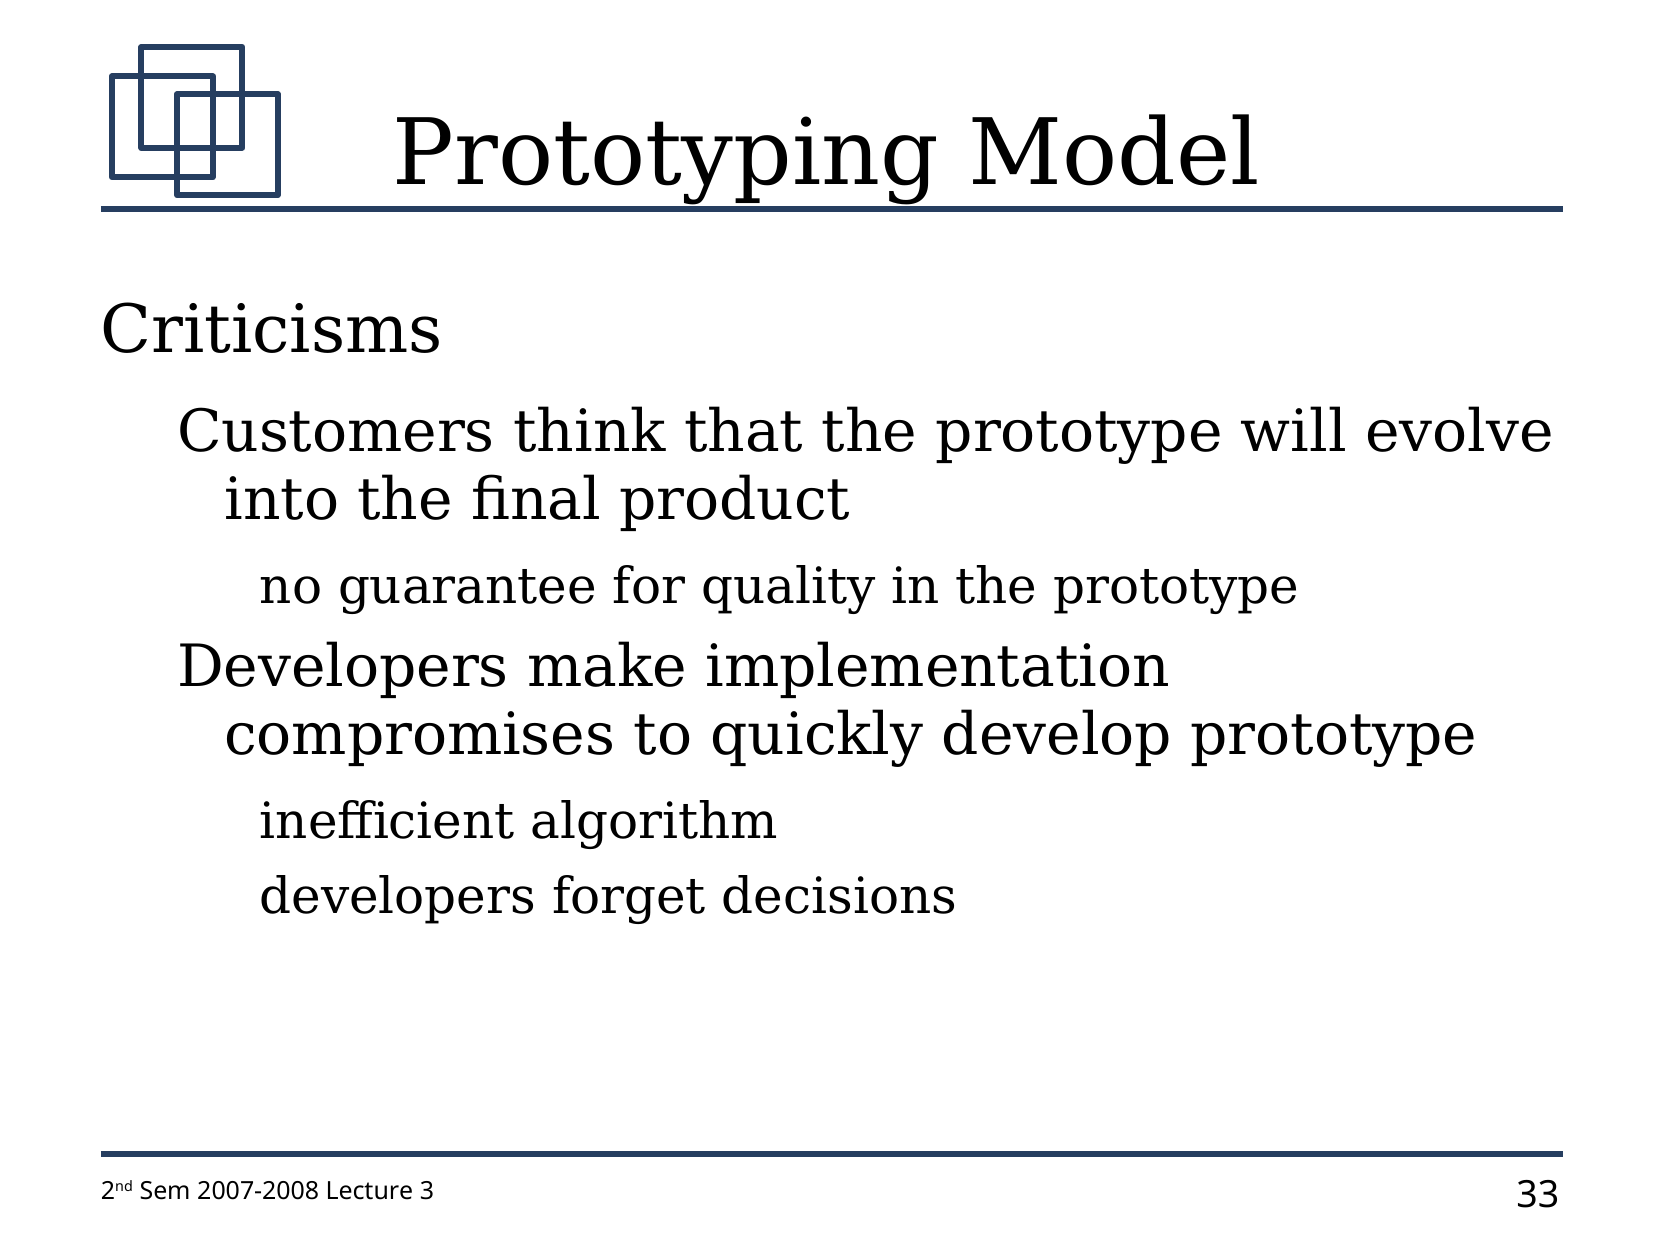

# Prototyping Model
Criticisms
Customers think that the prototype will evolve into the final product
no guarantee for quality in the prototype
Developers make implementation compromises to quickly develop prototype
inefficient algorithm
developers forget decisions